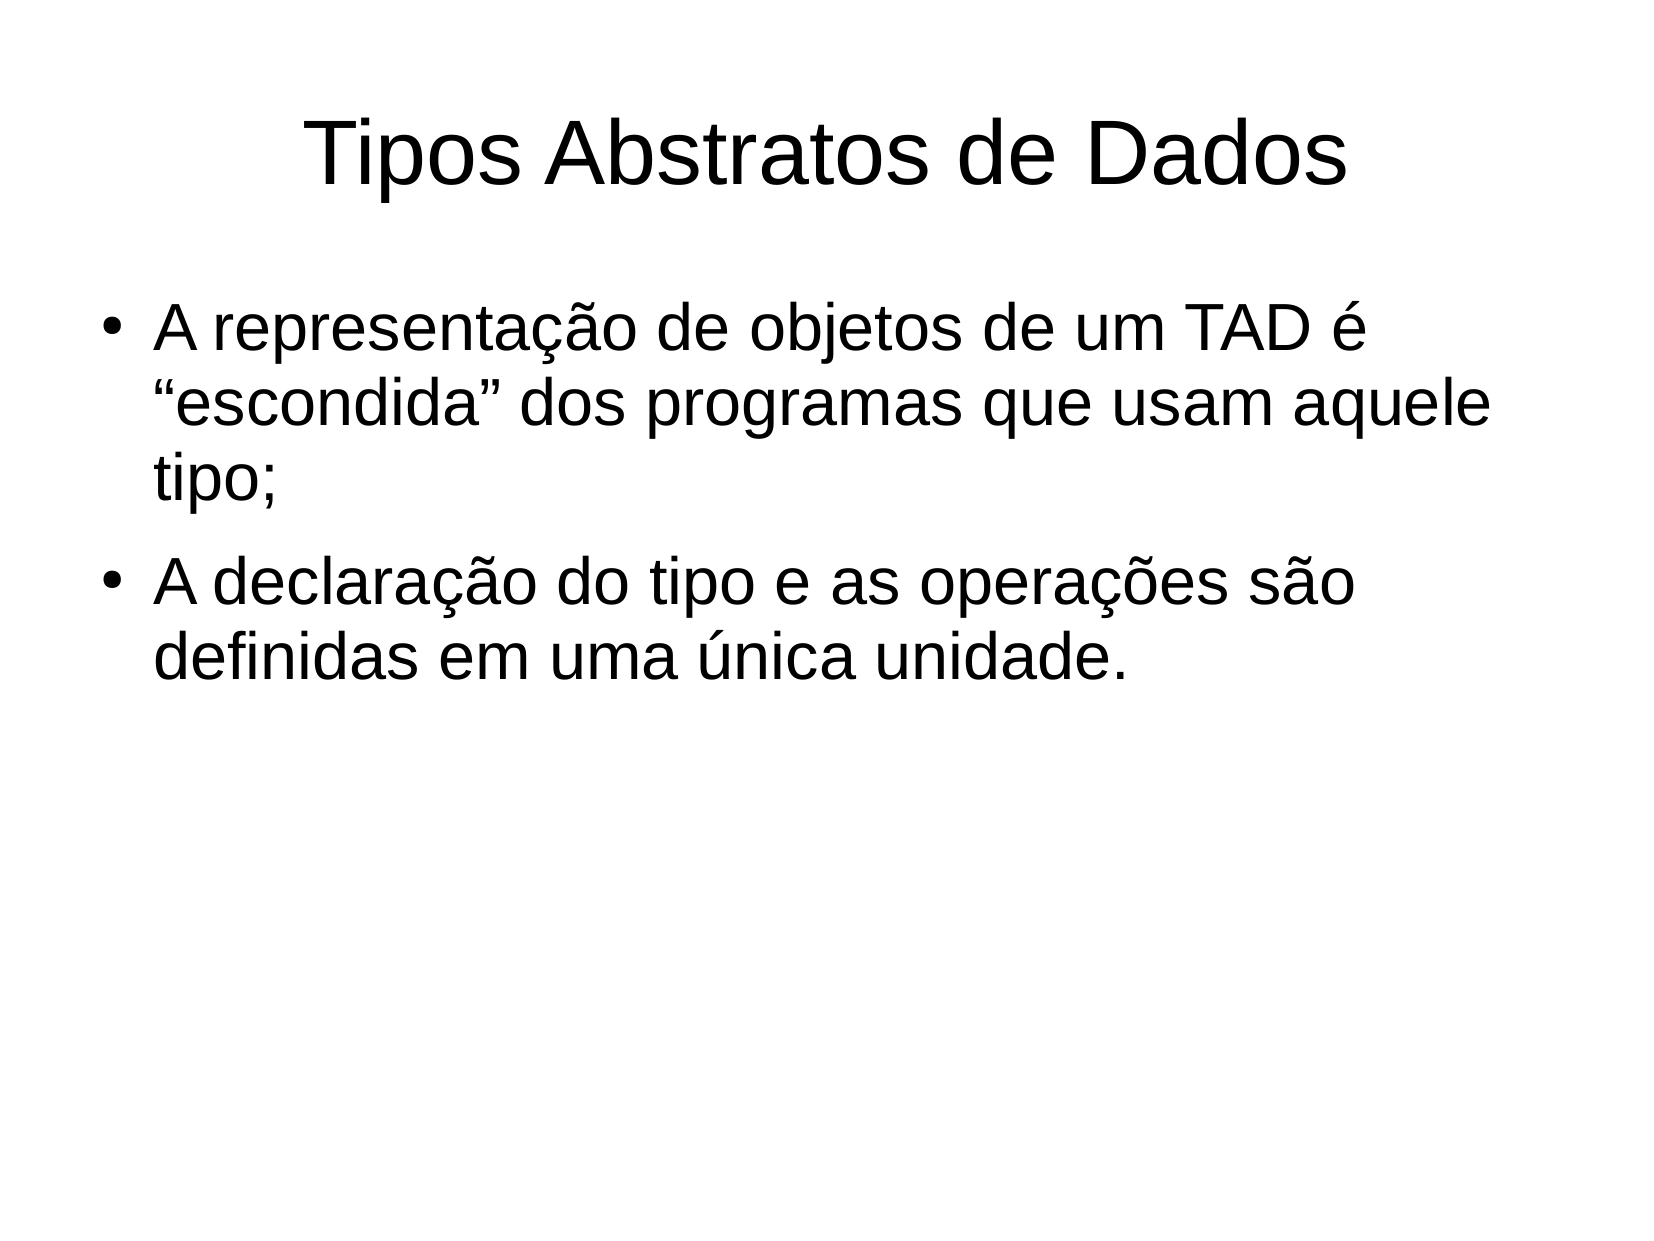

# Tipos Abstratos de Dados
A representação de objetos de um TAD é “escondida” dos programas que usam aquele tipo;
A declaração do tipo e as operações são definidas em uma única unidade.